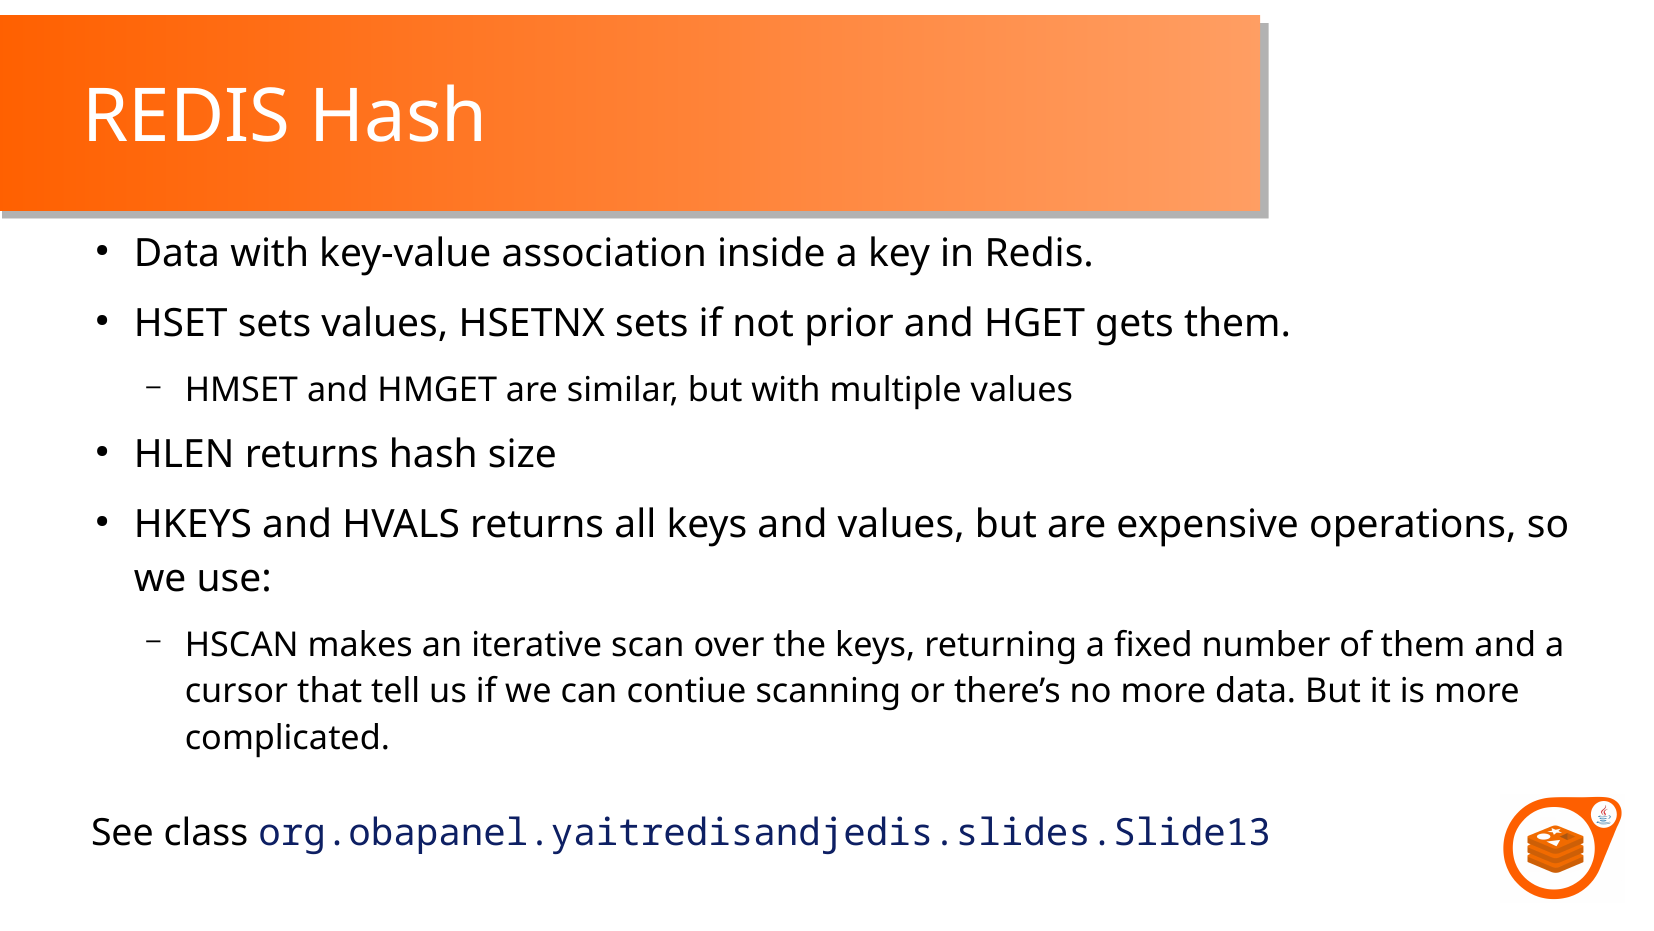

# REDIS Hash
Data with key-value association inside a key in Redis.
HSET sets values, HSETNX sets if not prior and HGET gets them.
HMSET and HMGET are similar, but with multiple values
HLEN returns hash size
HKEYS and HVALS returns all keys and values, but are expensive operations, so we use:
HSCAN makes an iterative scan over the keys, returning a fixed number of them and a cursor that tell us if we can contiue scanning or there’s no more data. But it is more complicated.
See class org.obapanel.yaitredisandjedis.slides.Slide13